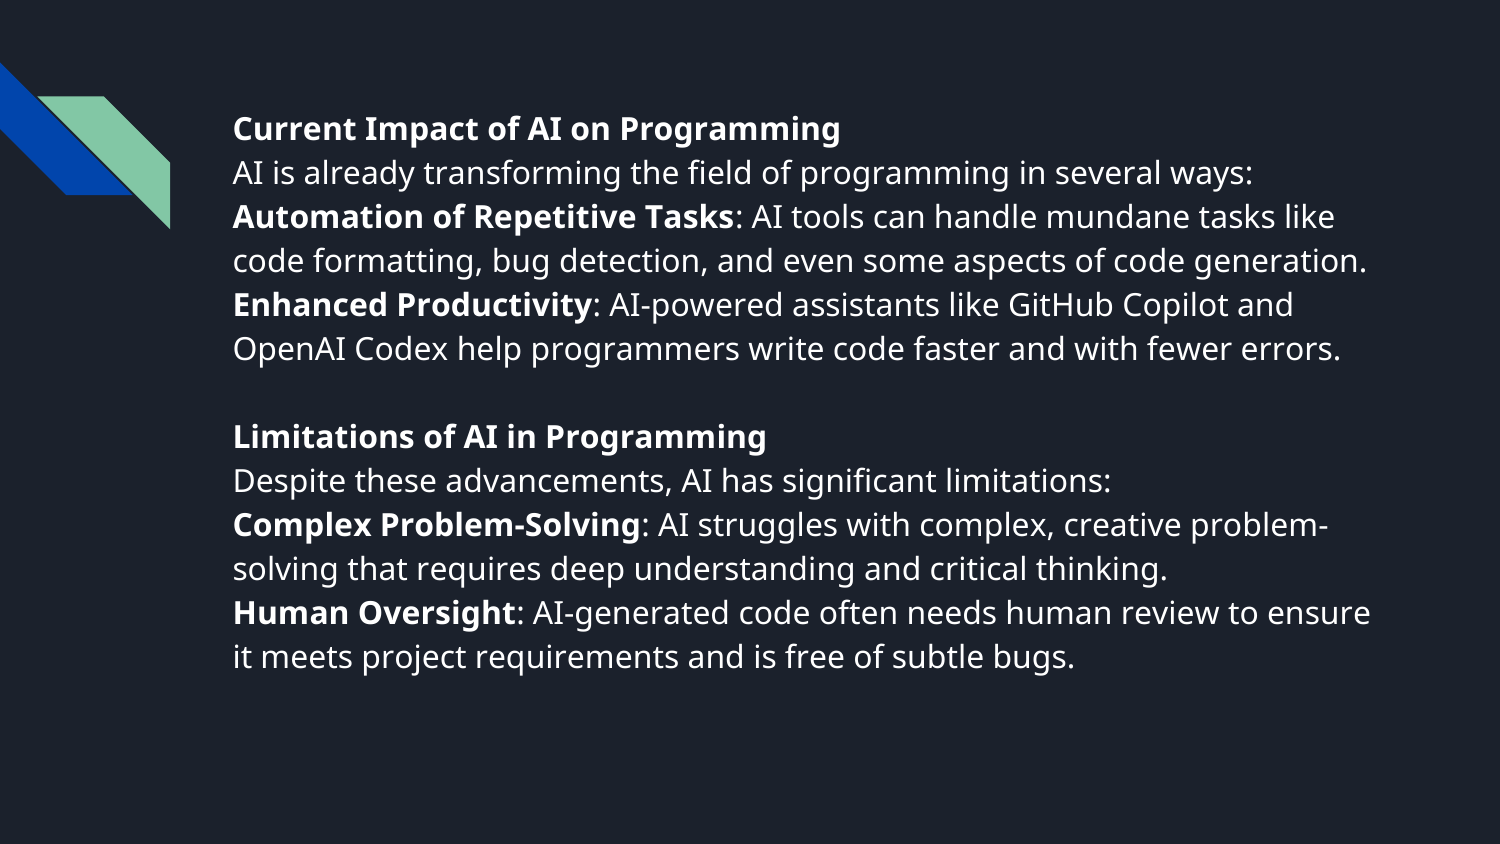

# Current Impact of AI on Programming
AI is already transforming the field of programming in several ways:
Automation of Repetitive Tasks: AI tools can handle mundane tasks like code formatting, bug detection, and even some aspects of code generation.
Enhanced Productivity: AI-powered assistants like GitHub Copilot and OpenAI Codex help programmers write code faster and with fewer errors.
Limitations of AI in Programming
Despite these advancements, AI has significant limitations:
Complex Problem-Solving: AI struggles with complex, creative problem-solving that requires deep understanding and critical thinking.
Human Oversight: AI-generated code often needs human review to ensure it meets project requirements and is free of subtle bugs.